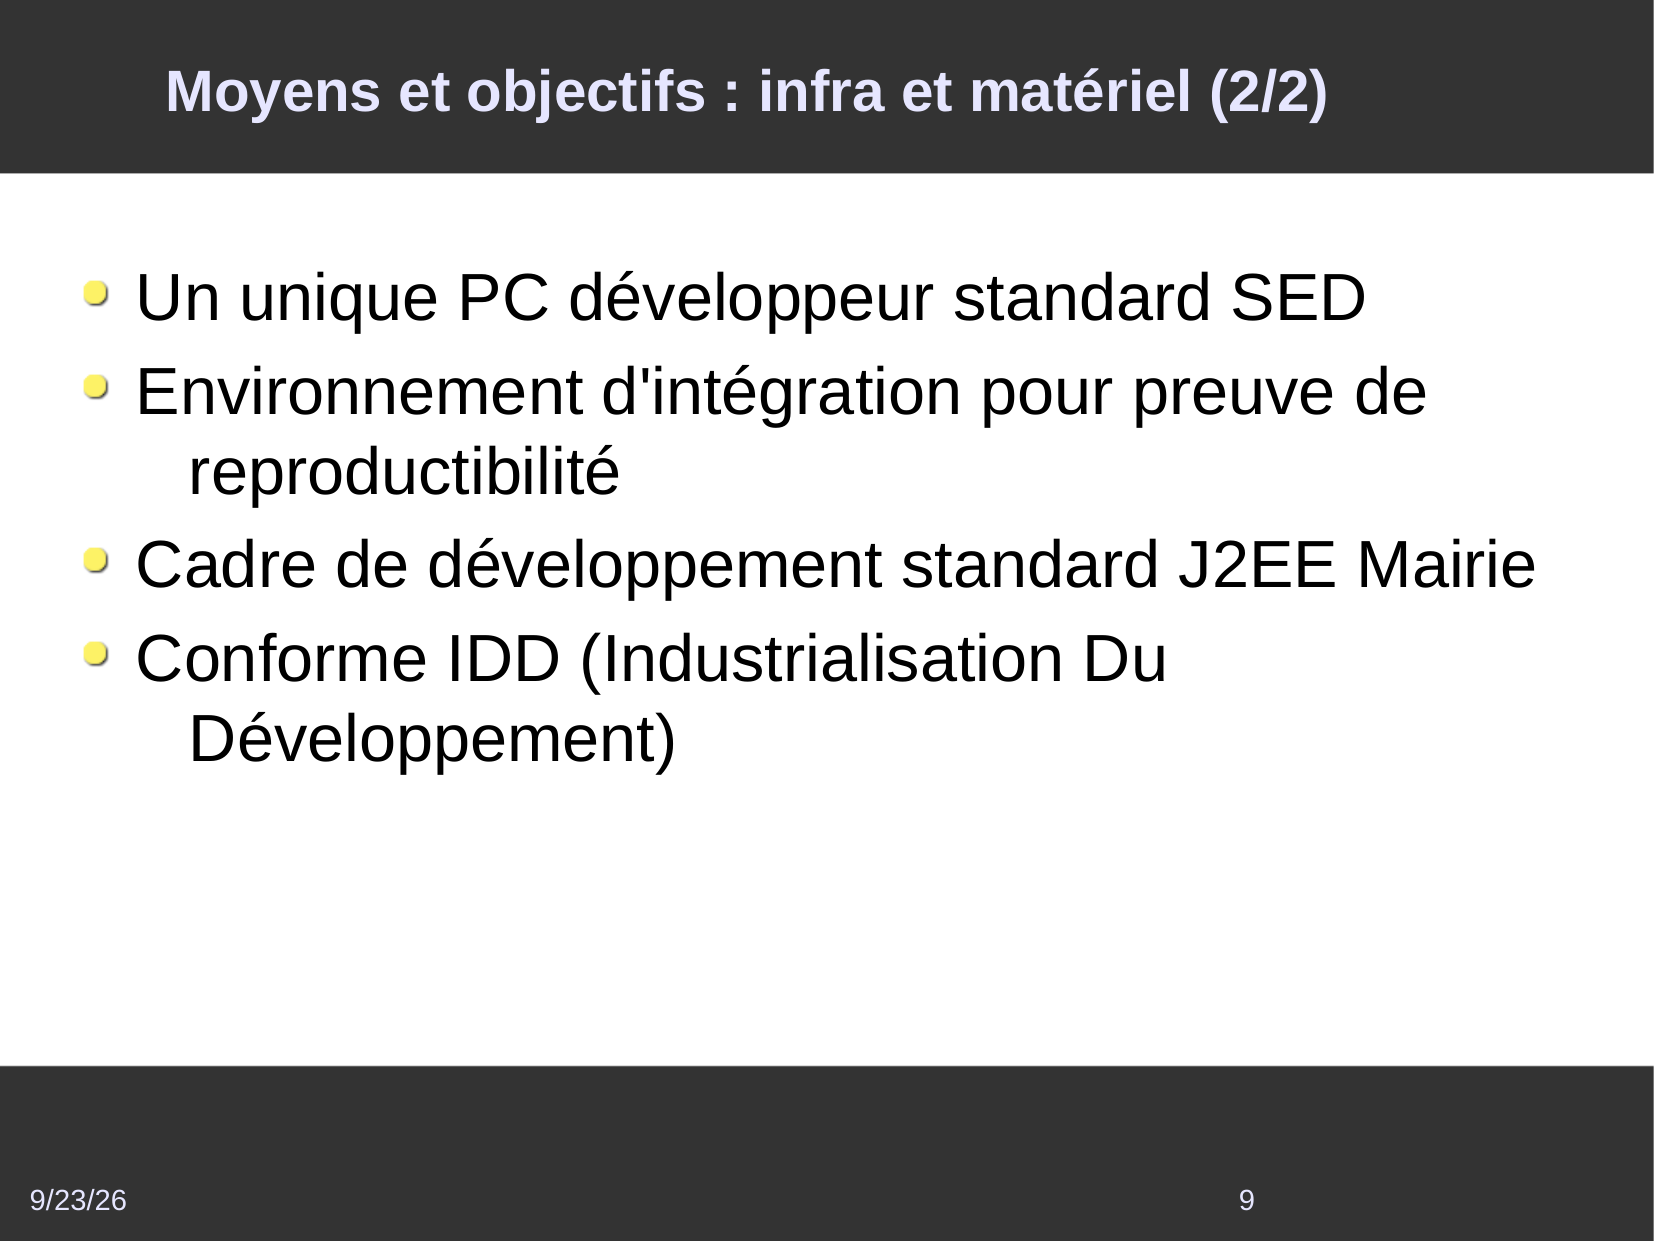

# Moyens et objectifs : infra et matériel (2/2)
Un unique PC développeur standard SED
Environnement d'intégration pour preuve de reproductibilité
Cadre de développement standard J2EE Mairie
Conforme IDD (Industrialisation Du Développement)